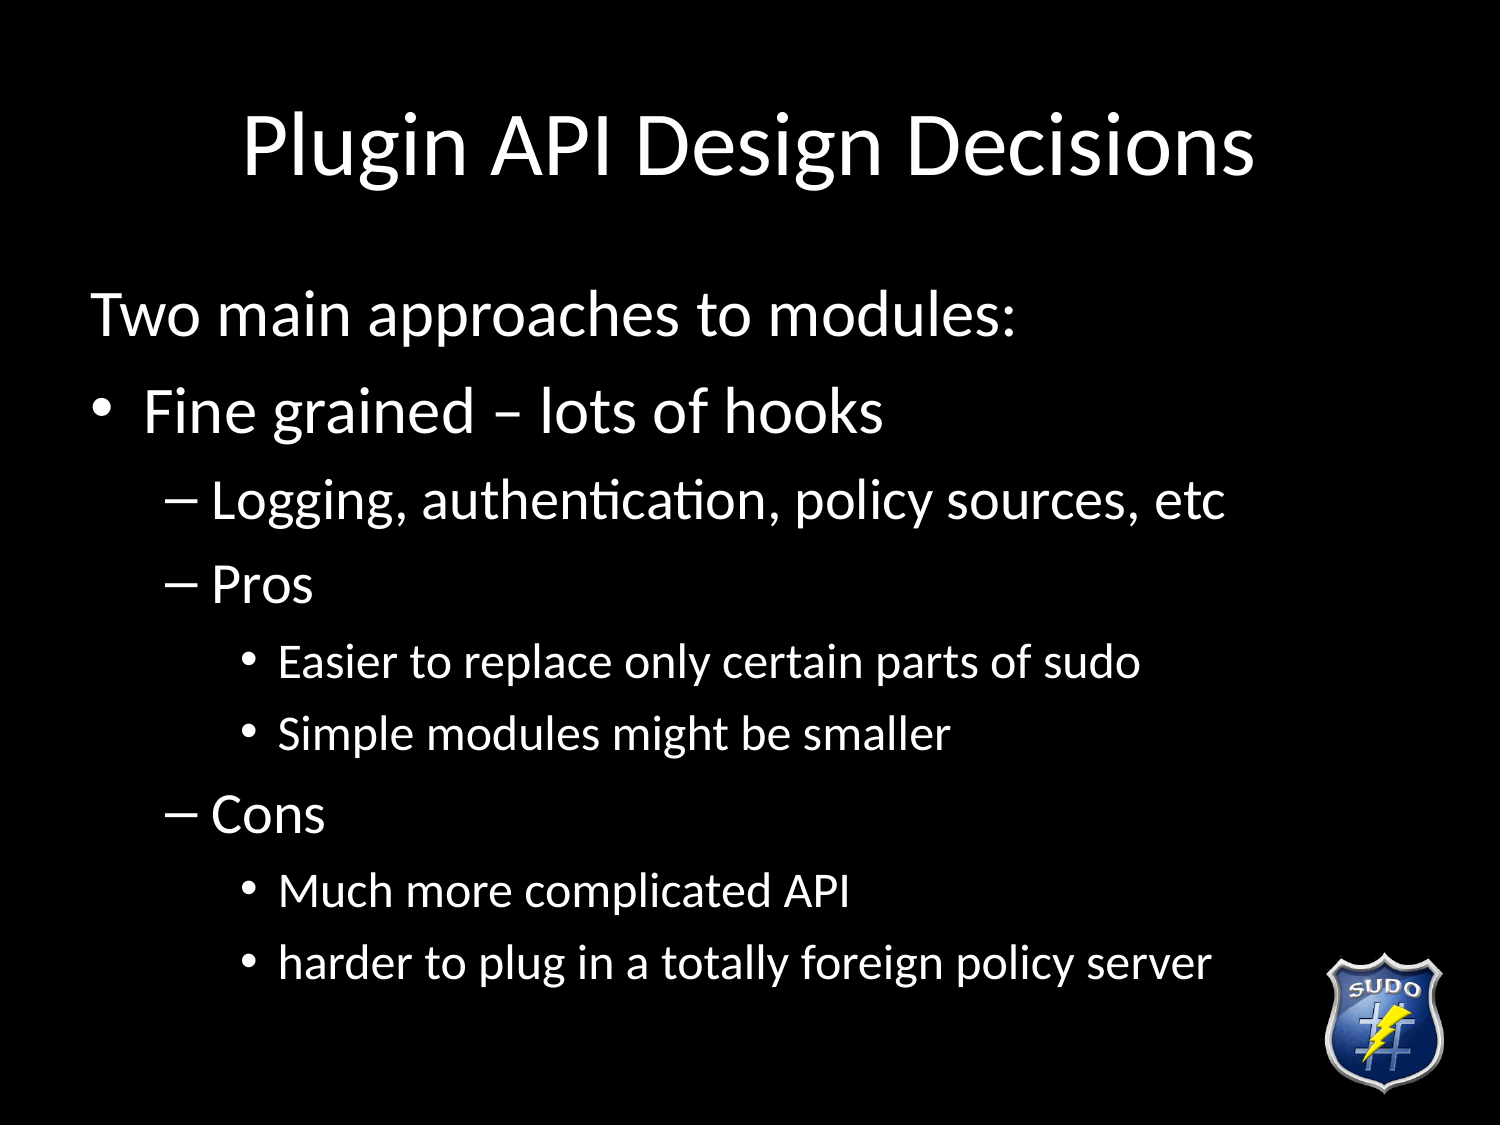

# Plugin API Design Decisions
Two main approaches to modules:
 Fine grained – lots of hooks
Logging, authentication, policy sources, etc
Pros
Easier to replace only certain parts of sudo
Simple modules might be smaller
Cons
Much more complicated API
harder to plug in a totally foreign policy server